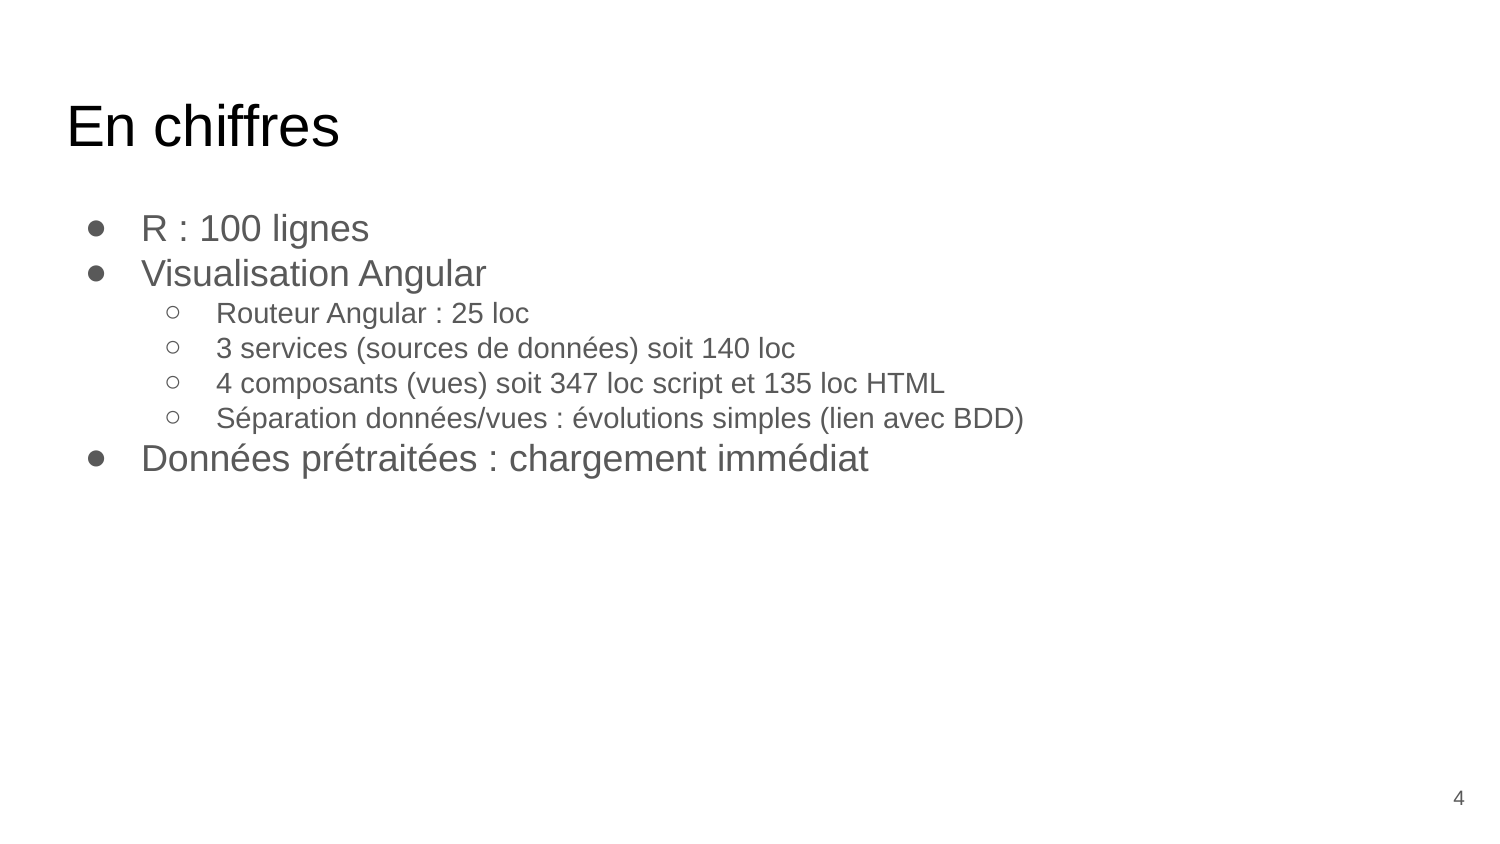

# En chiffres
R : 100 lignes
Visualisation Angular
Routeur Angular : 25 loc
3 services (sources de données) soit 140 loc
4 composants (vues) soit 347 loc script et 135 loc HTML
Séparation données/vues : évolutions simples (lien avec BDD)
Données prétraitées : chargement immédiat